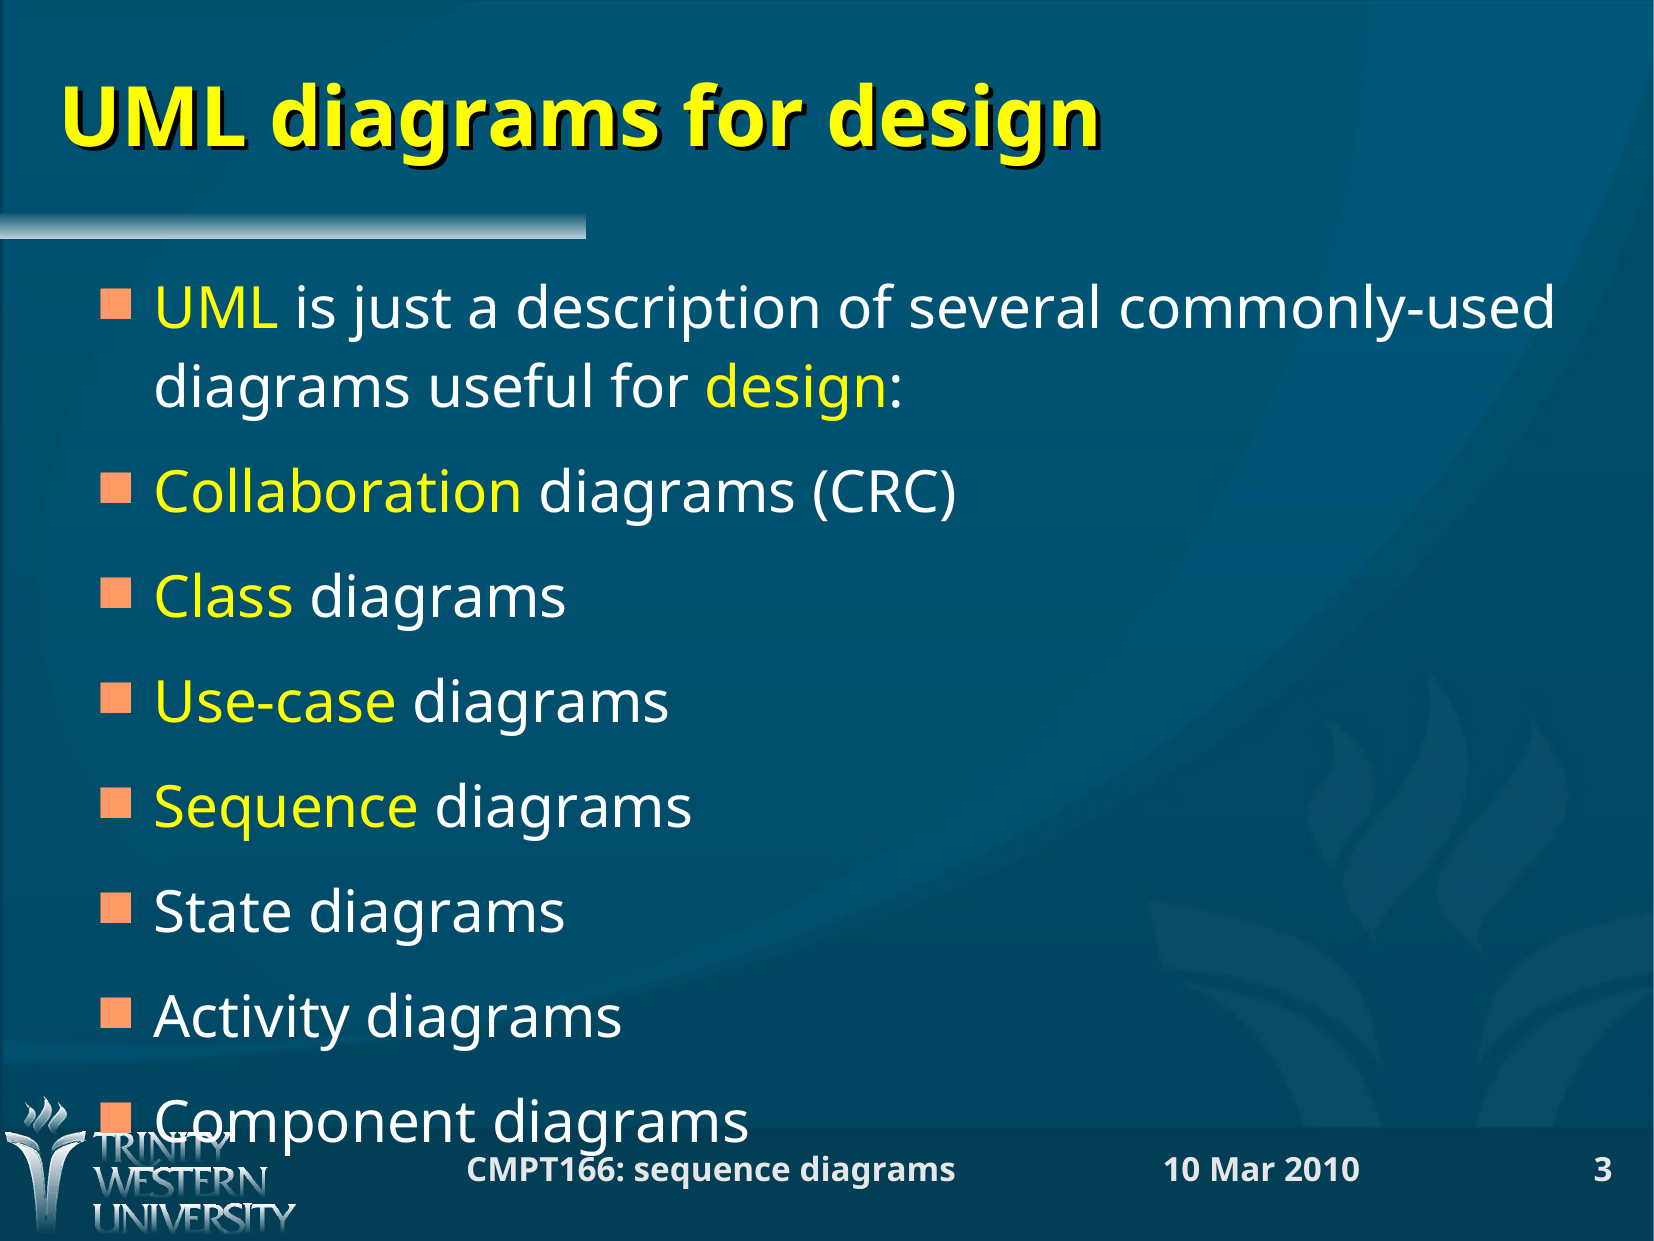

# UML diagrams for design
UML is just a description of several commonly-used diagrams useful for design:
Collaboration diagrams (CRC)
Class diagrams
Use-case diagrams
Sequence diagrams
State diagrams
Activity diagrams
Component diagrams
CMPT166: sequence diagrams
10 Mar 2010
3